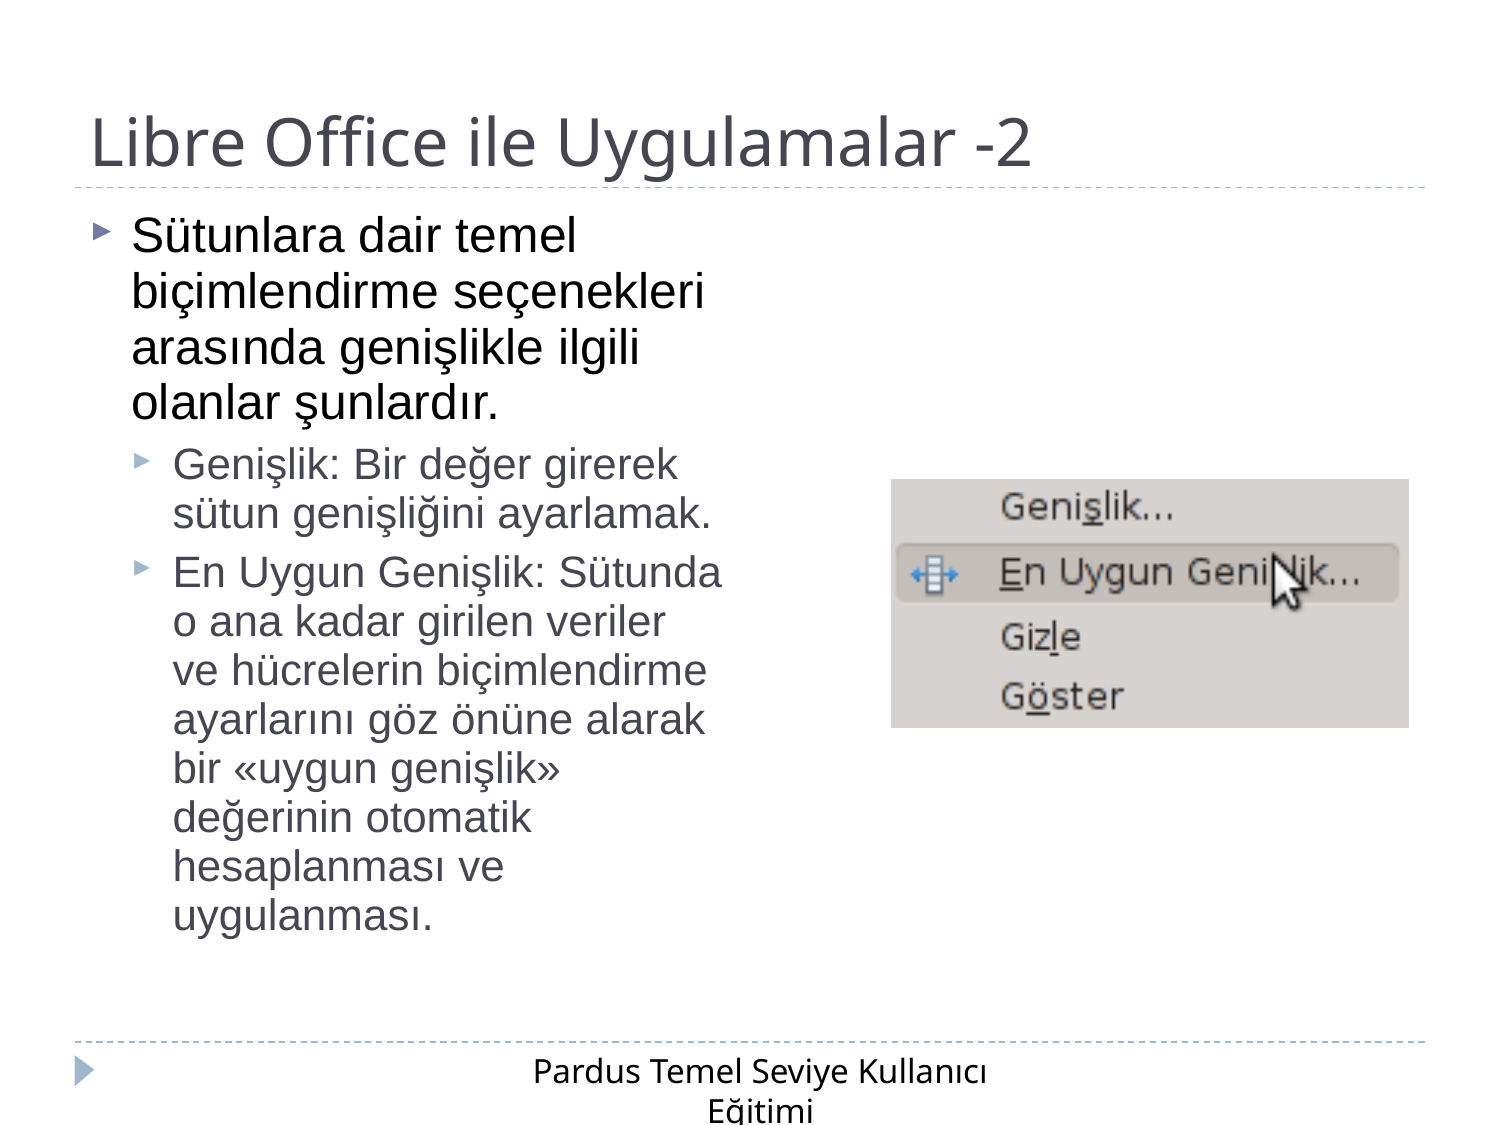

# Libre Office ile Uygulamalar -2
Sütunlara dair temel biçimlendirme seçenekleri arasında genişlikle ilgili olanlar şunlardır.
Genişlik: Bir değer girerek sütun genişliğini ayarlamak.
En Uygun Genişlik: Sütunda o ana kadar girilen veriler ve hücrelerin biçimlendirme ayarlarını göz önüne alarak bir «uygun genişlik» değerinin otomatik hesaplanması ve uygulanması.